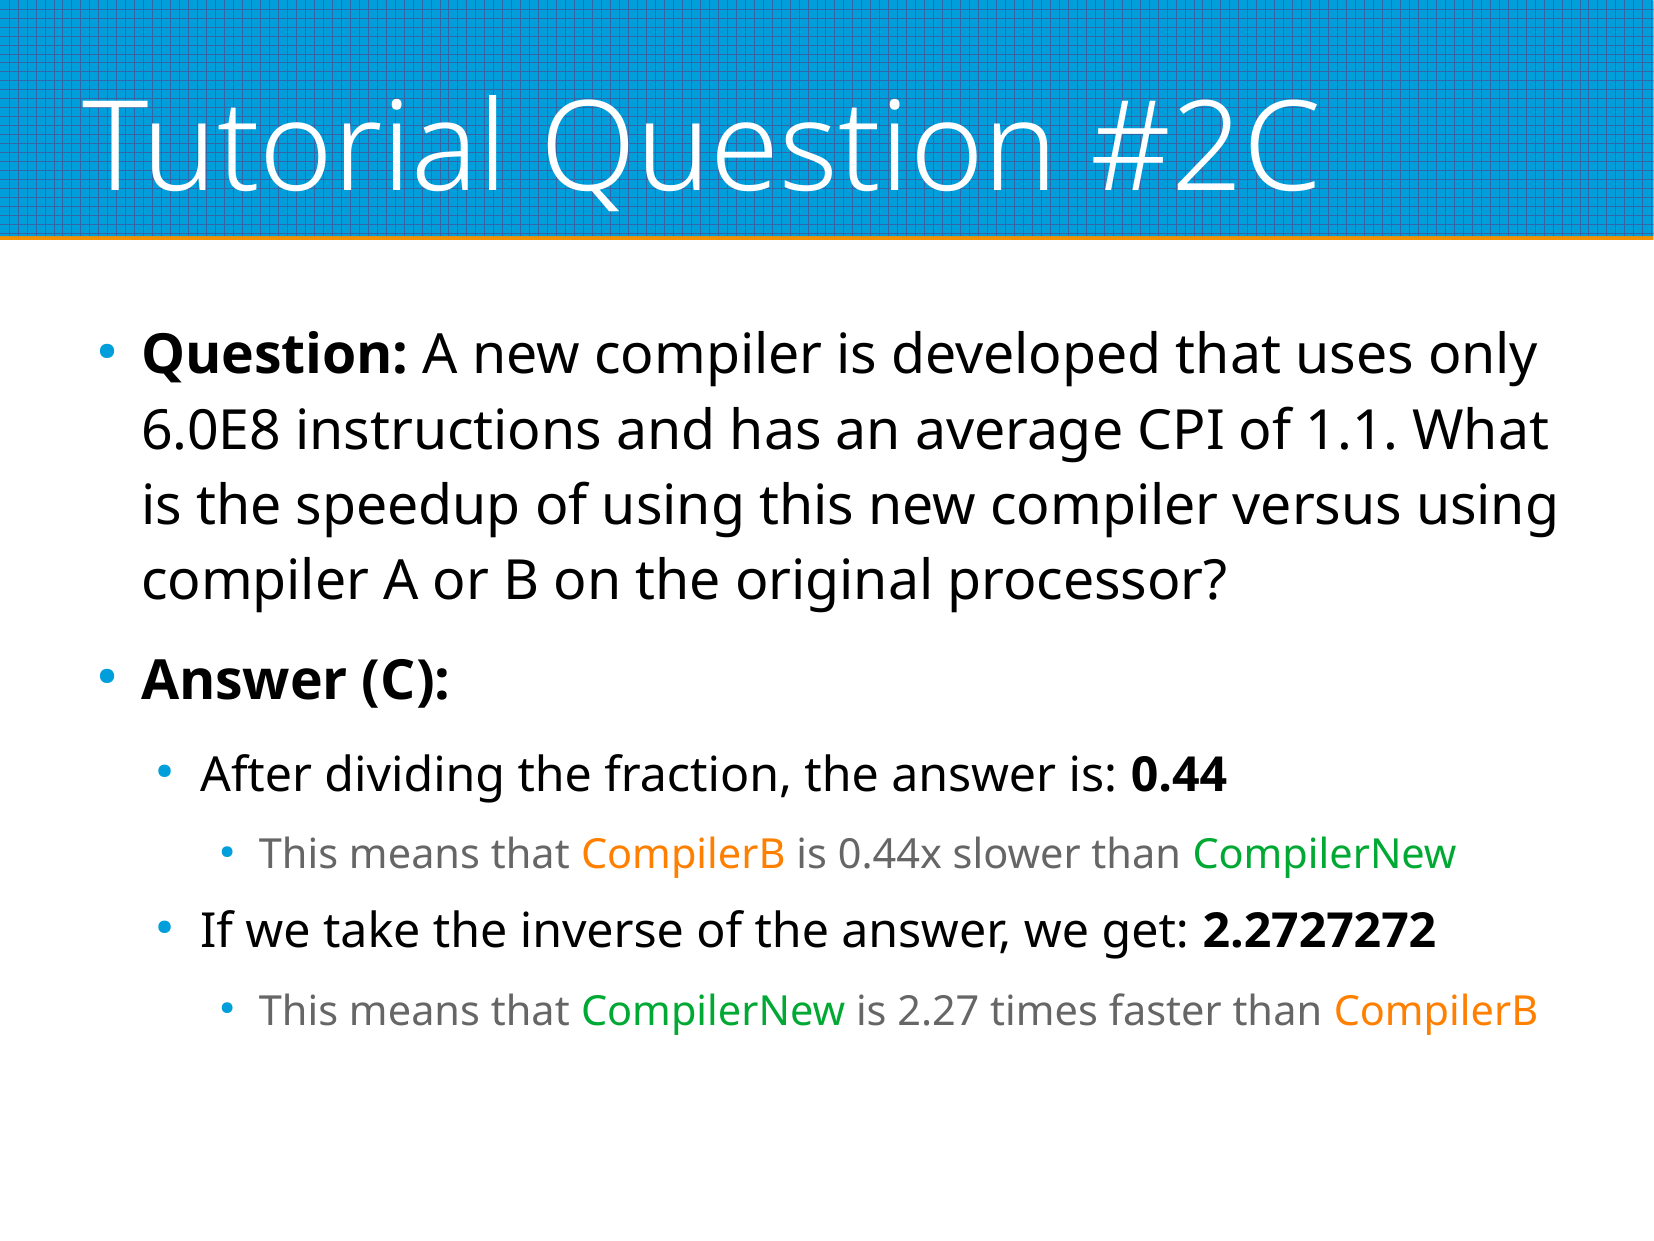

# Tutorial Question #2C
Question: A new compiler is developed that uses only 6.0E8 instructions and has an average CPI of 1.1. What is the speedup of using this new compiler versus using compiler A or B on the original processor?
Answer (C):
After dividing the fraction, the answer is: 0.44
This means that CompilerB is 0.44x slower than CompilerNew
If we take the inverse of the answer, we get: 2.2727272
This means that CompilerNew is 2.27 times faster than CompilerB